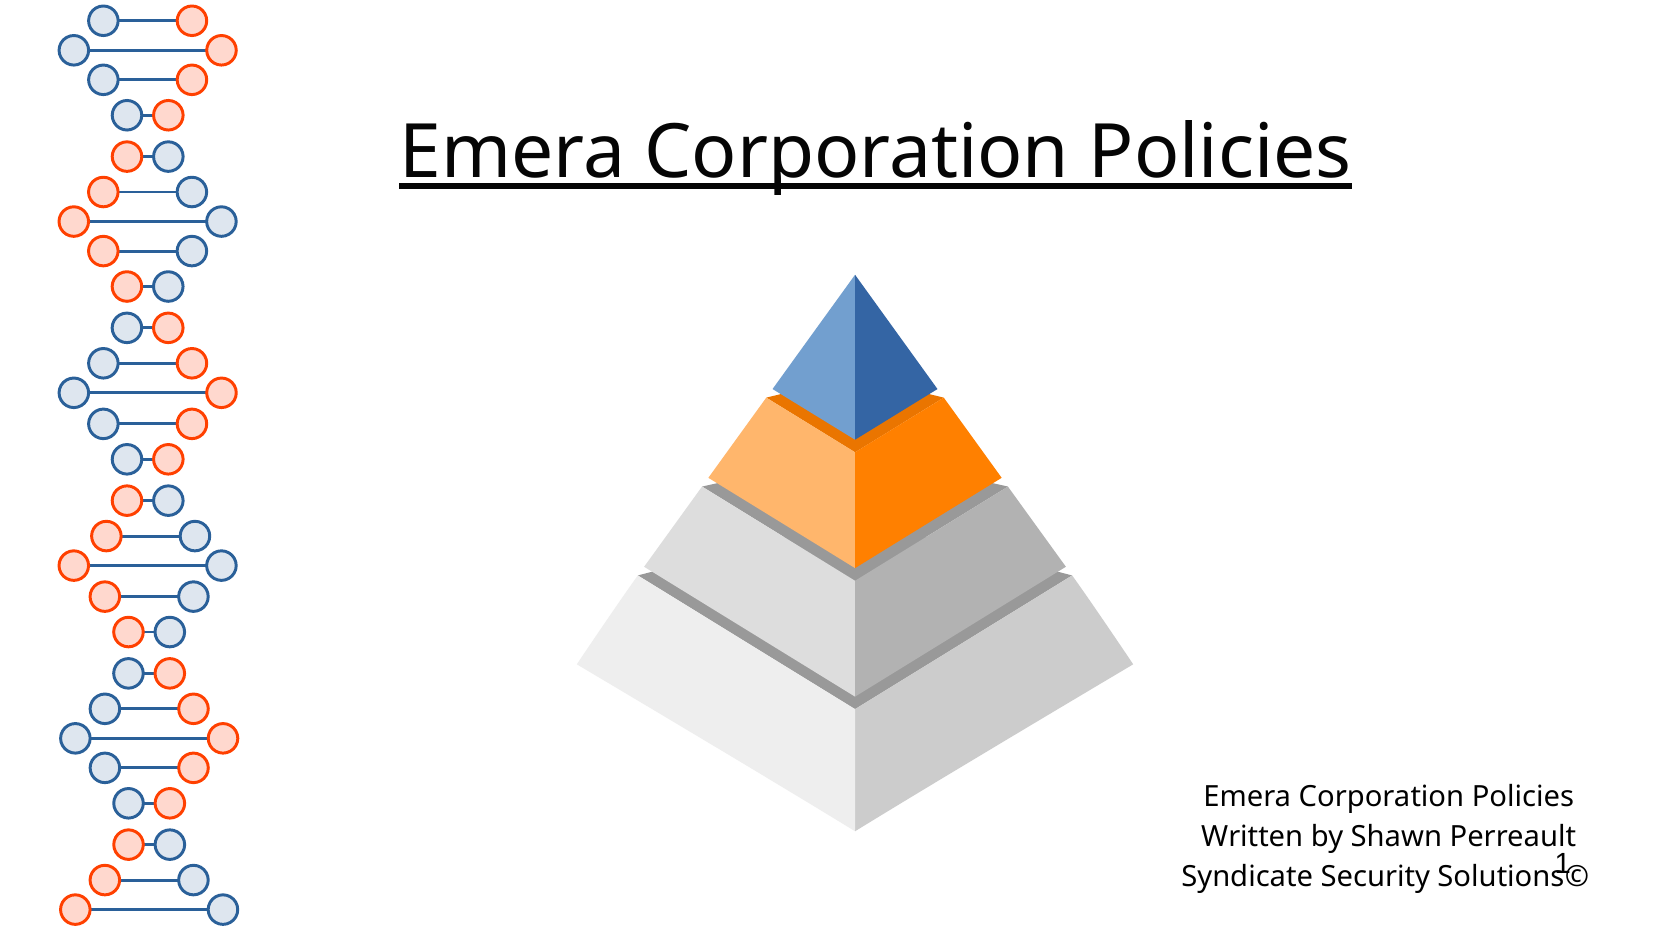

# Emera Corporation Policies
Emera Corporation Policies
Written by Shawn Perreault
Syndicate Security Solutions©
1